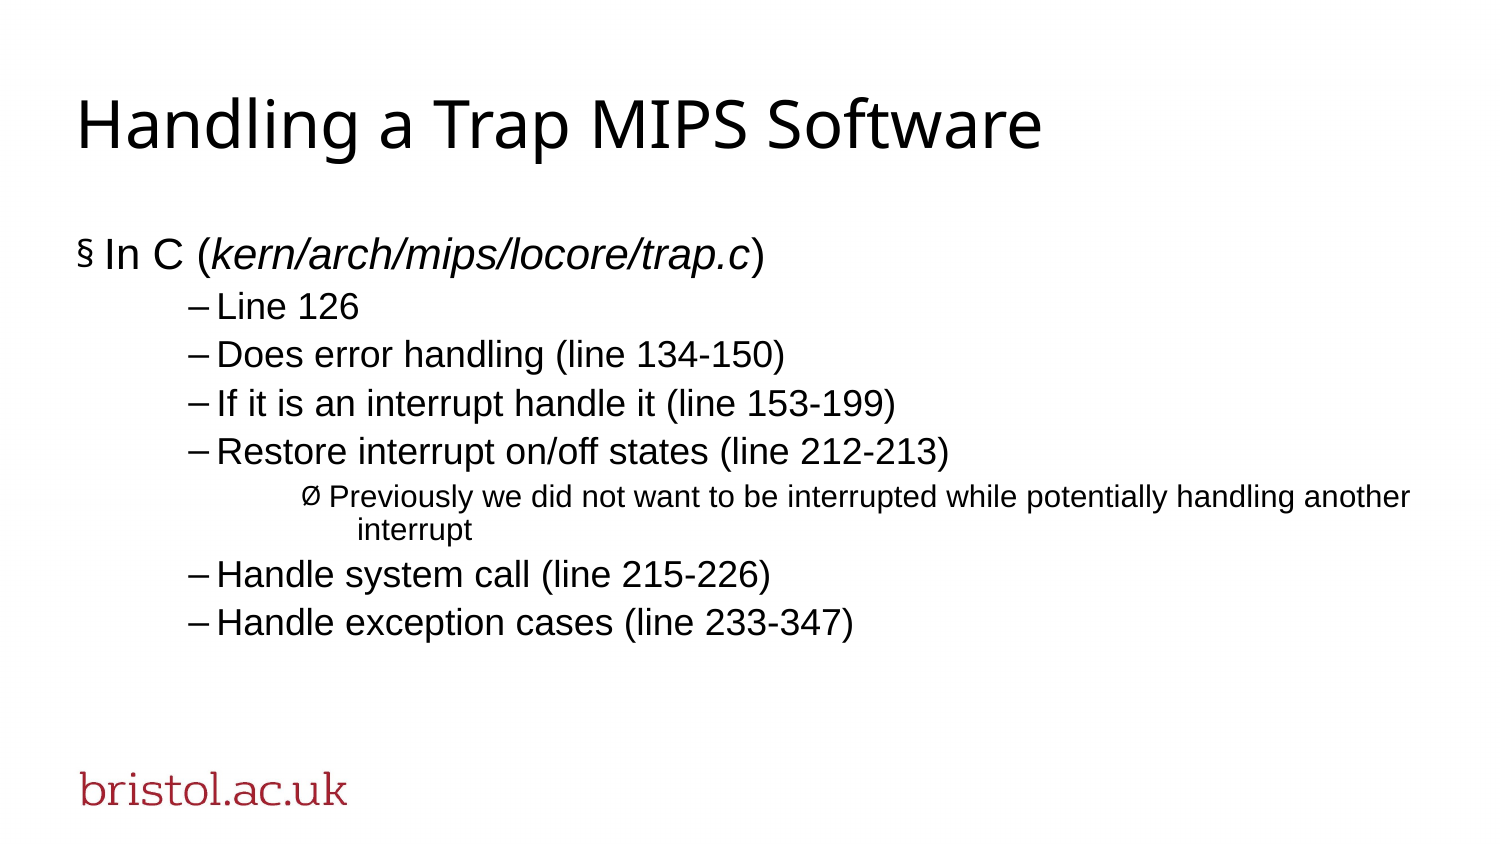

# Handling a Trap MIPS Software
In C (kern/arch/mips/locore/trap.c)
Line 126
Does error handling (line 134-150)
If it is an interrupt handle it (line 153-199)
Restore interrupt on/off states (line 212-213)
Previously we did not want to be interrupted while potentially handling another interrupt
Handle system call (line 215-226)
Handle exception cases (line 233-347)